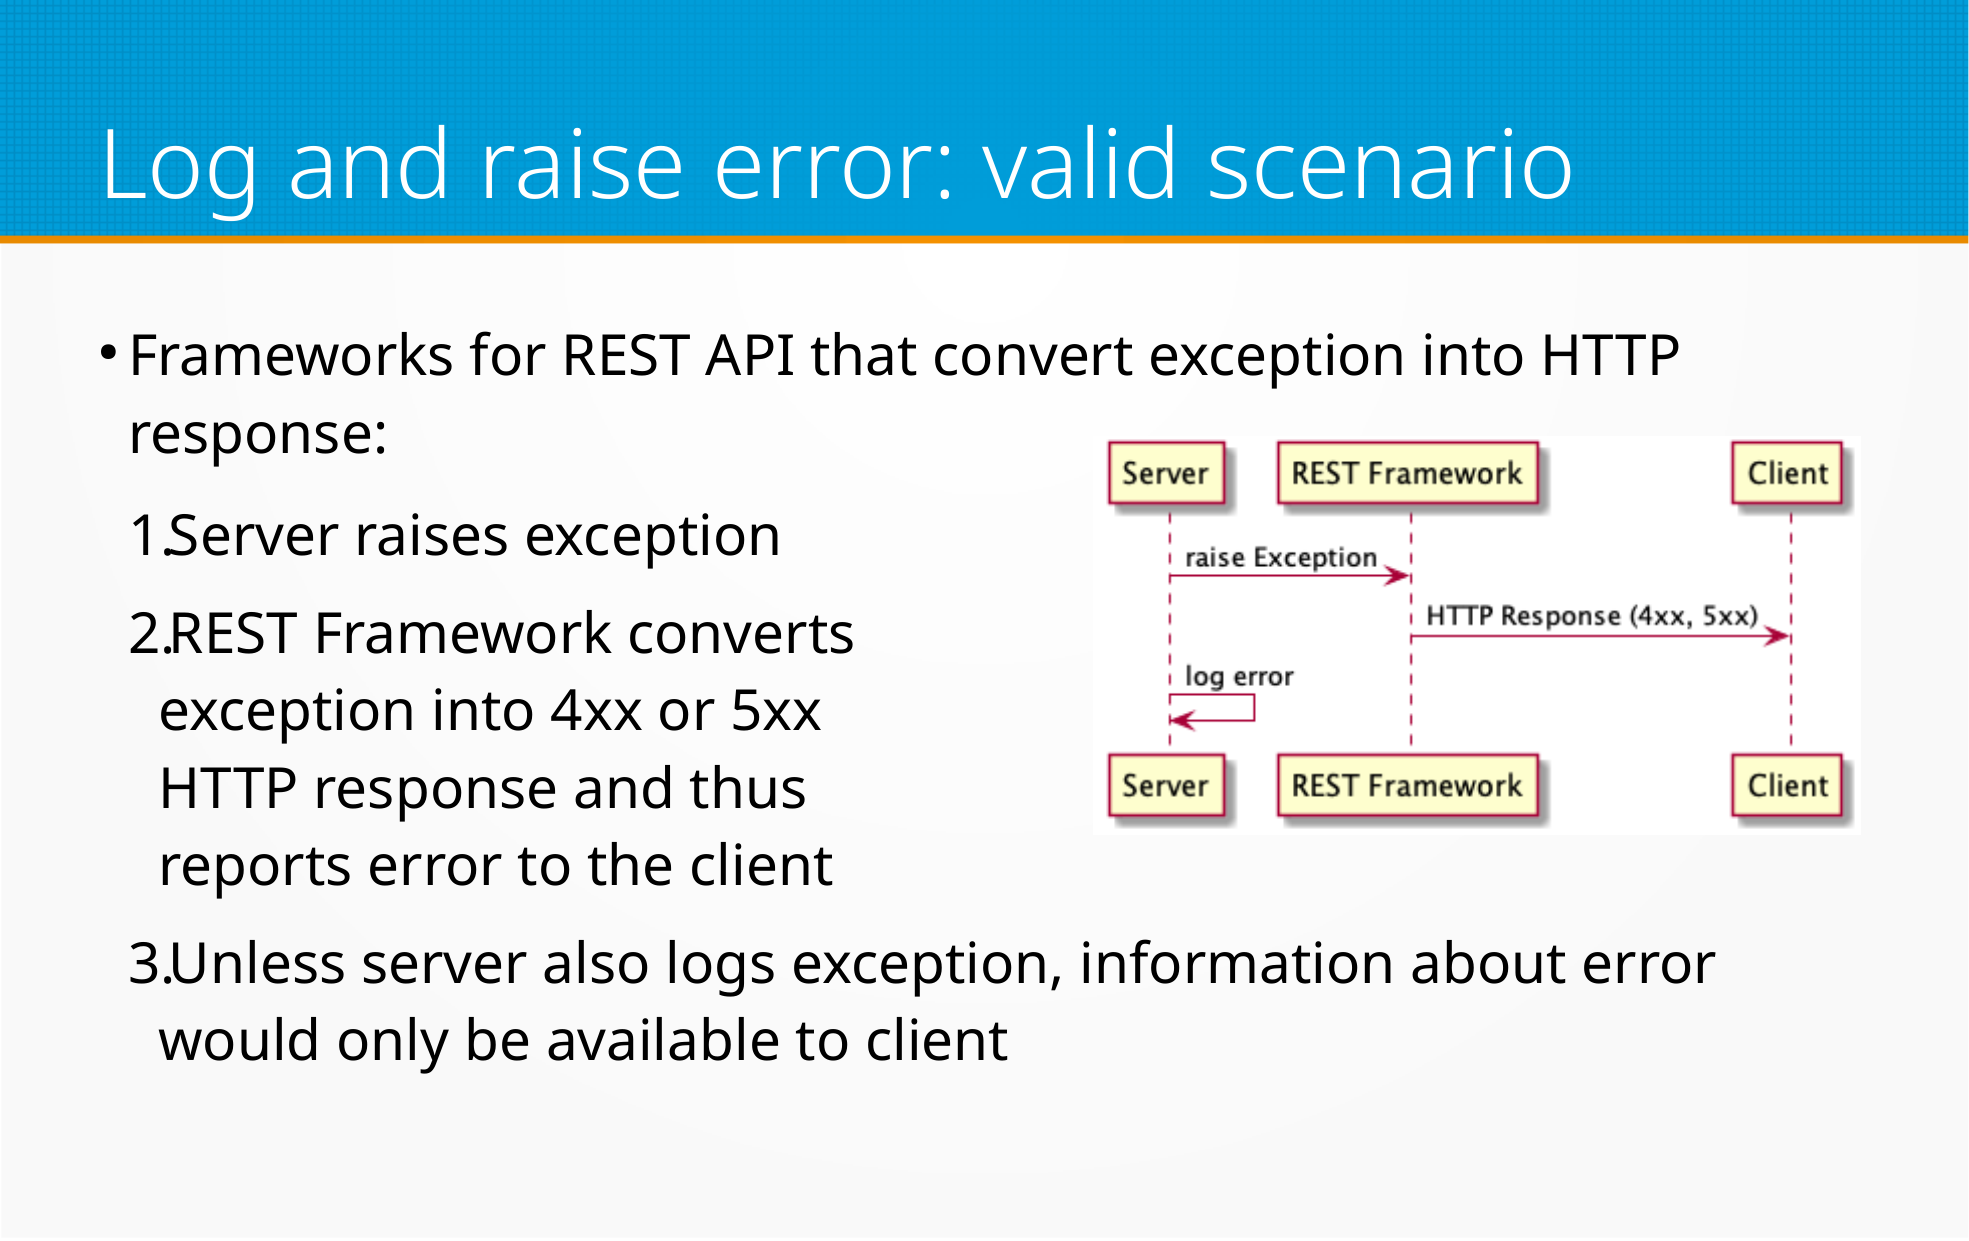

# Log and raise error: valid scenario
Frameworks for REST API that convert exception into HTTP response:
Server raises exception
REST Framework converts
exception into 4xx or 5xx
HTTP response and thus
reports error to the client
Unless server also logs exception, information about error would only be available to client